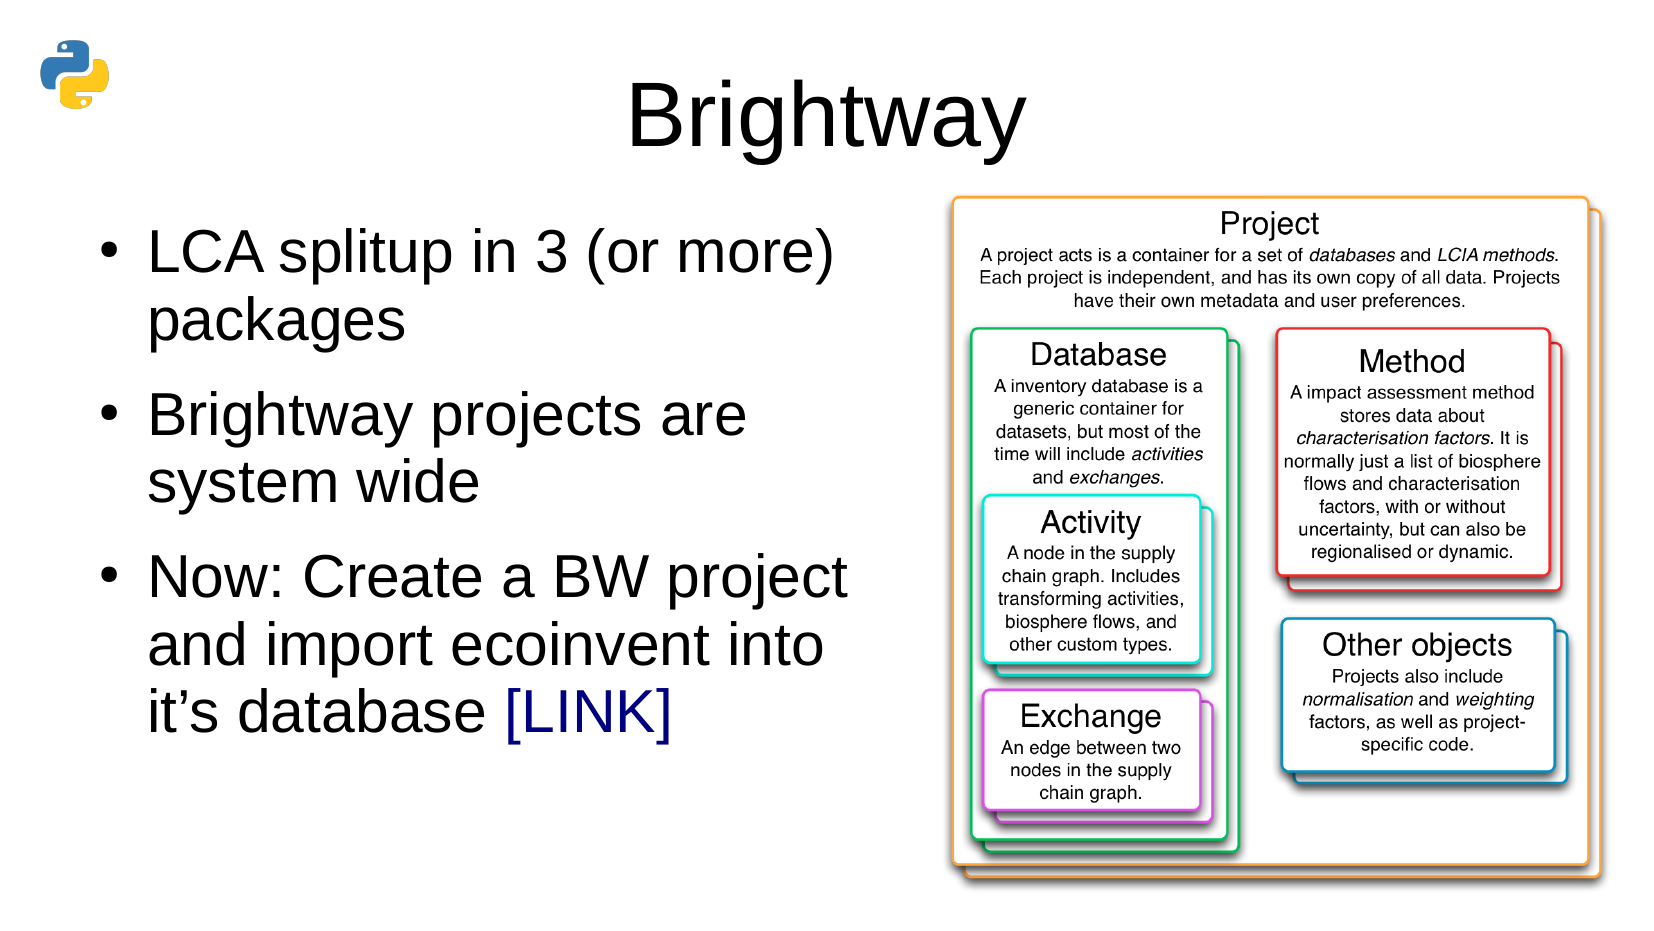

# Brightway
LCA splitup in 3 (or more) packages
Brightway projects are system wide
Now: Create a BW project and import ecoinvent into it’s database [LINK]